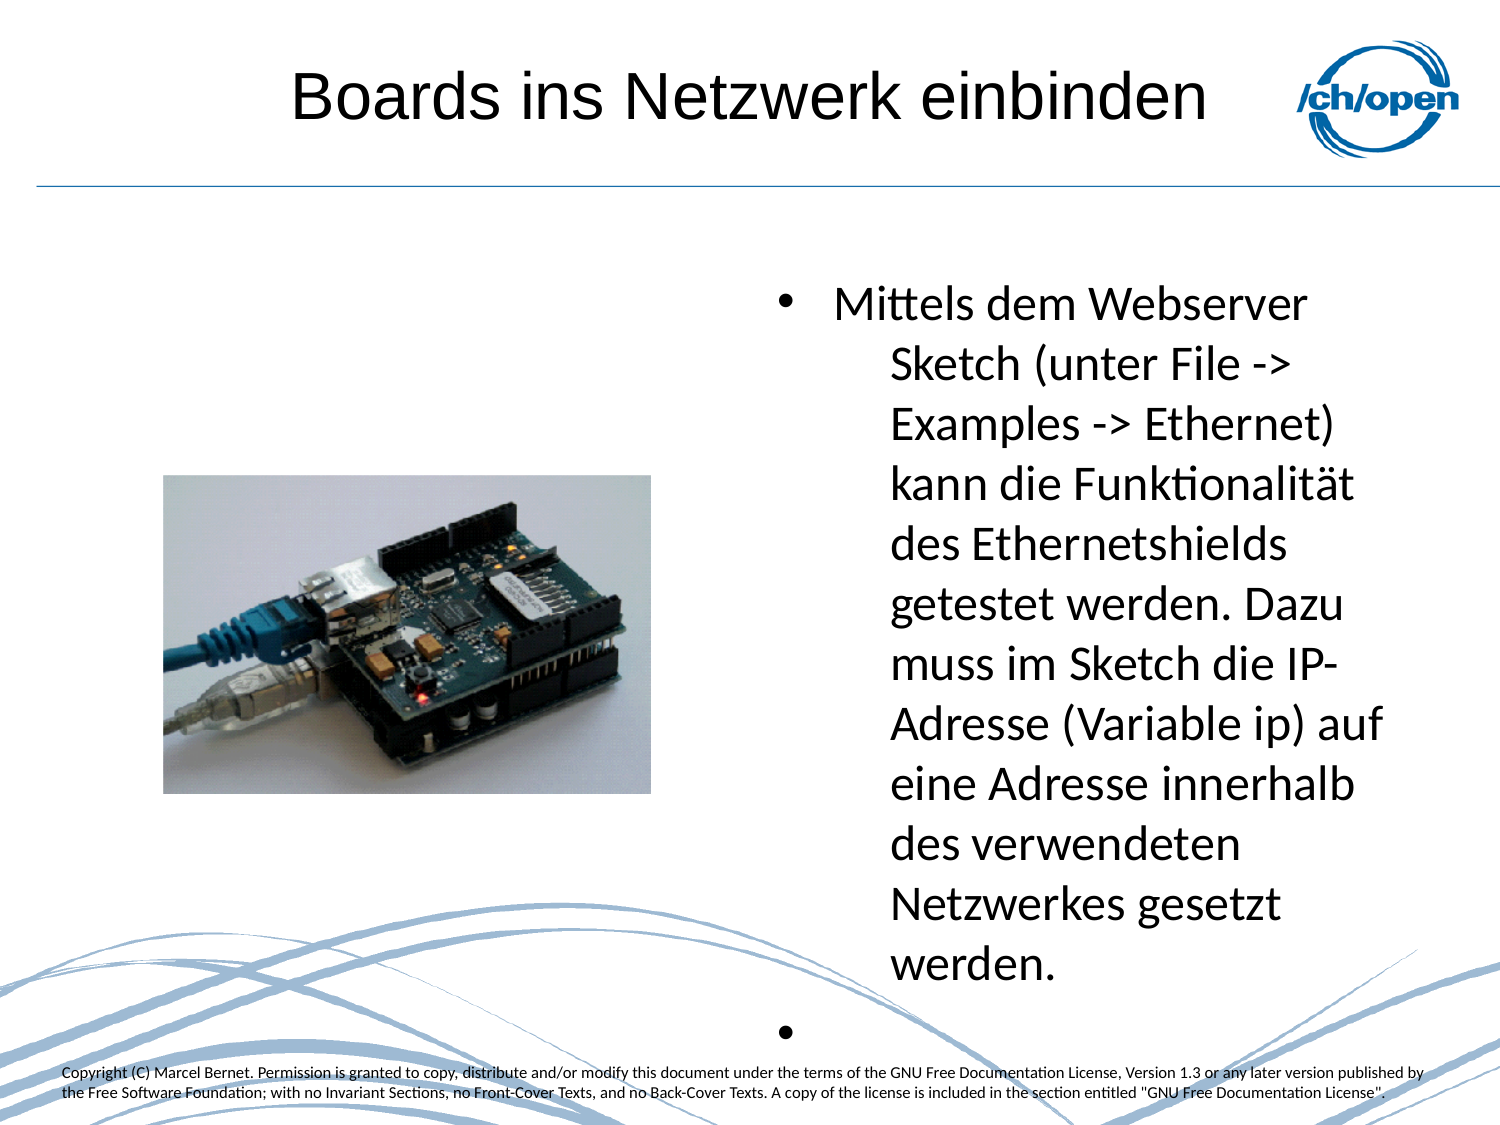

Boards ins Netzwerk einbinden
# Mittels dem Webserver Sketch (unter File -> Examples -> Ethernet) kann die Funktionalität des Ethernetshields getestet werden. Dazu muss im Sketch die IP-Adresse (Variable ip) auf eine Adresse innerhalb des verwendeten Netzwerkes gesetzt werden.